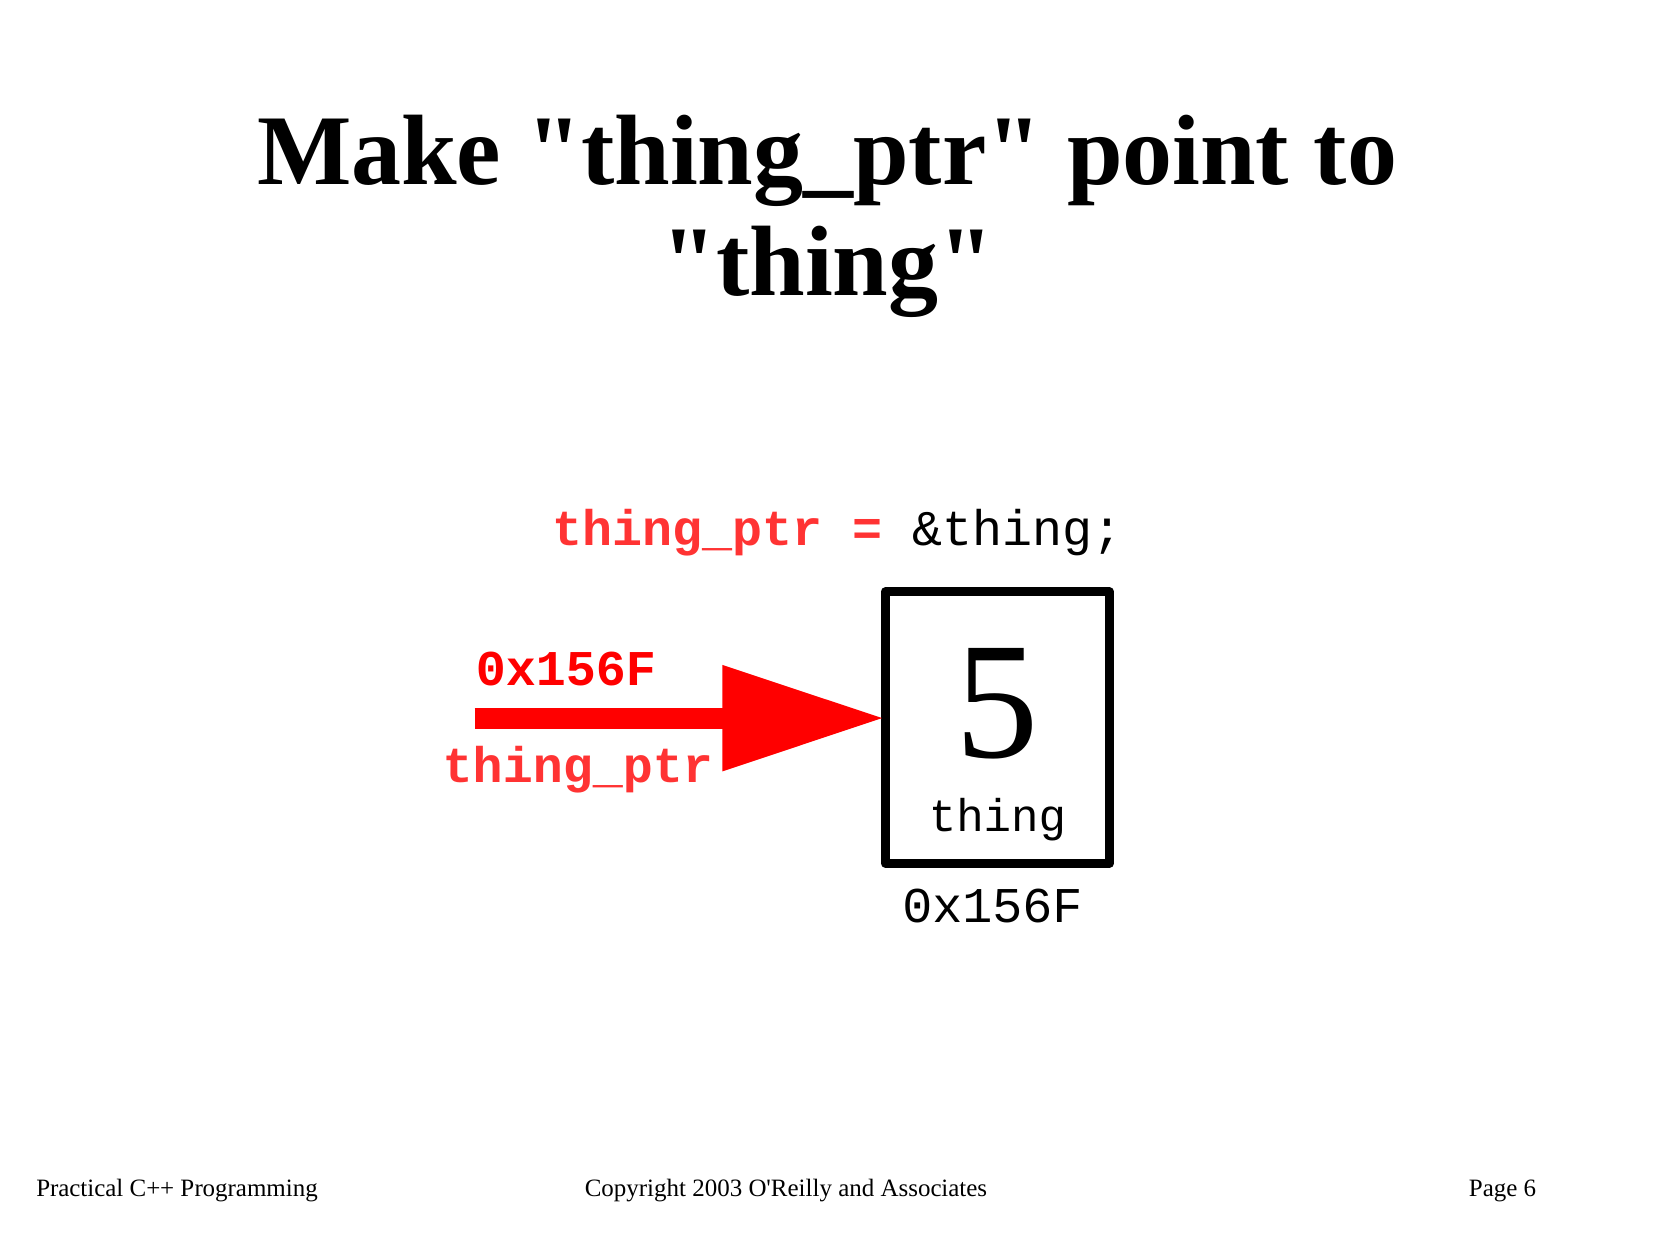

# Make "thing_ptr" point to "thing"
thing_ptr = &thing;
5
thing
0x156F
0x156F
thing_ptr